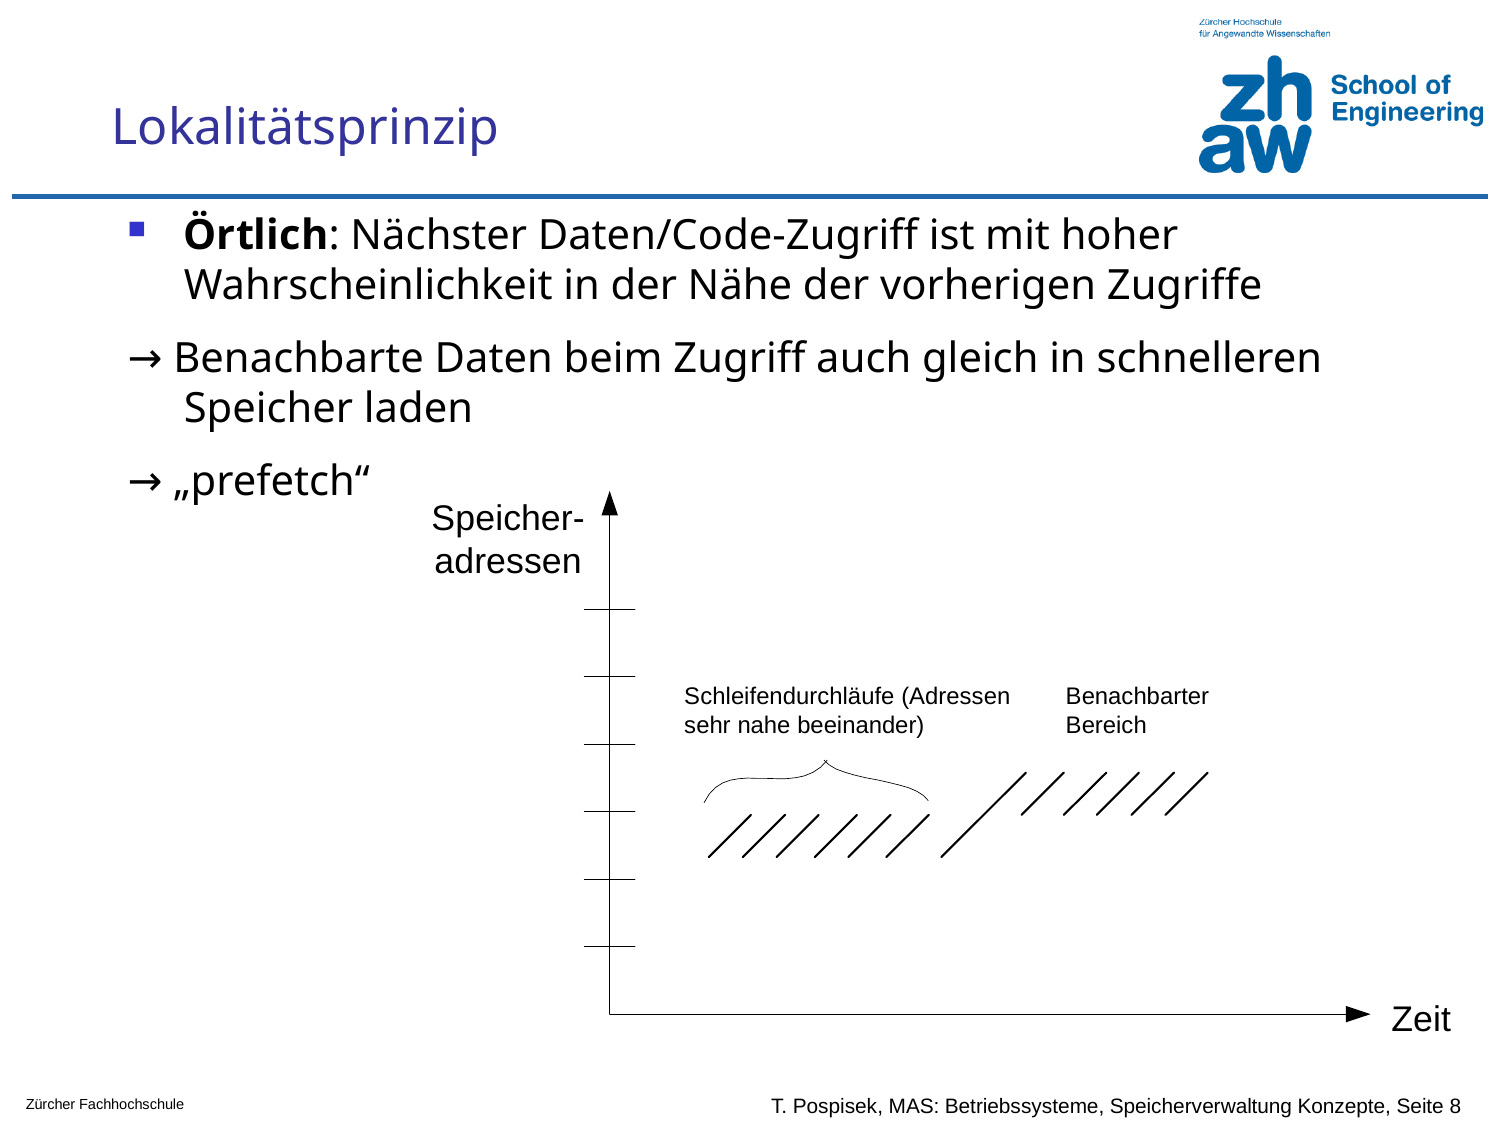

# Lokalitätsprinzip
Örtlich: Nächster Daten/Code-Zugriff ist mit hoher Wahrscheinlichkeit in der Nähe der vorherigen Zugriffe
→ Benachbarte Daten beim Zugriff auch gleich in schnelleren Speicher laden
→ „prefetch“